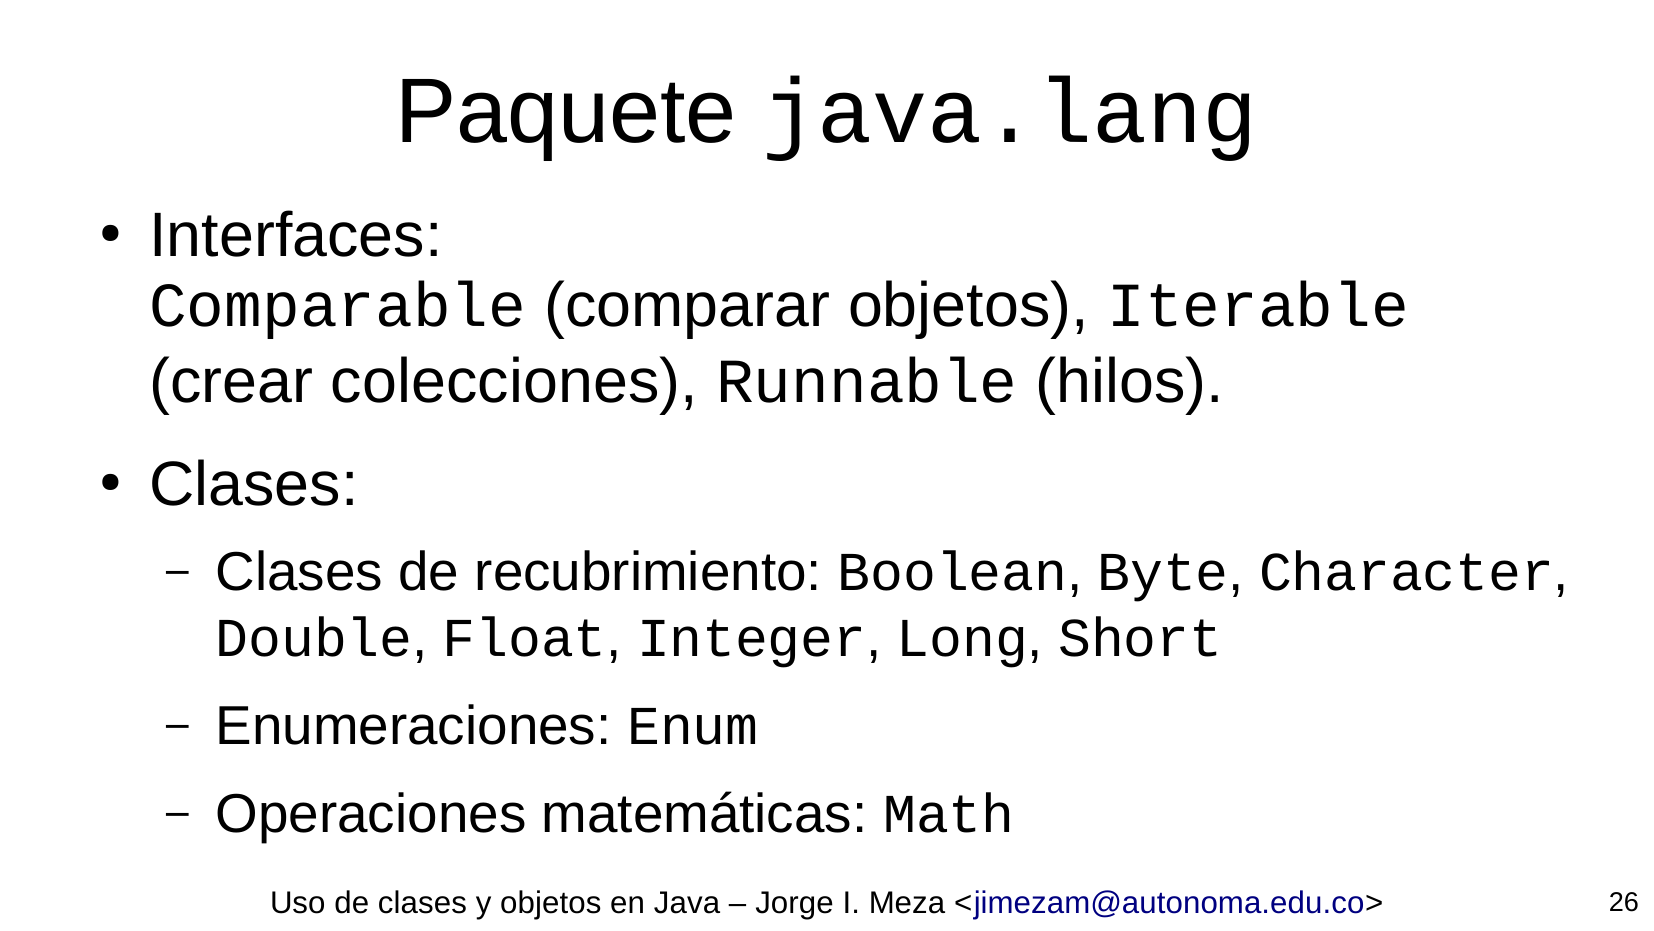

# Paquete java.lang
Interfaces:
Comparable (comparar objetos), Iterable (crear colecciones), Runnable (hilos).
Clases:
Clases de recubrimiento: Boolean, Byte, Character, Double, Float, Integer, Long, Short
Enumeraciones: Enum
Operaciones matemáticas: Math